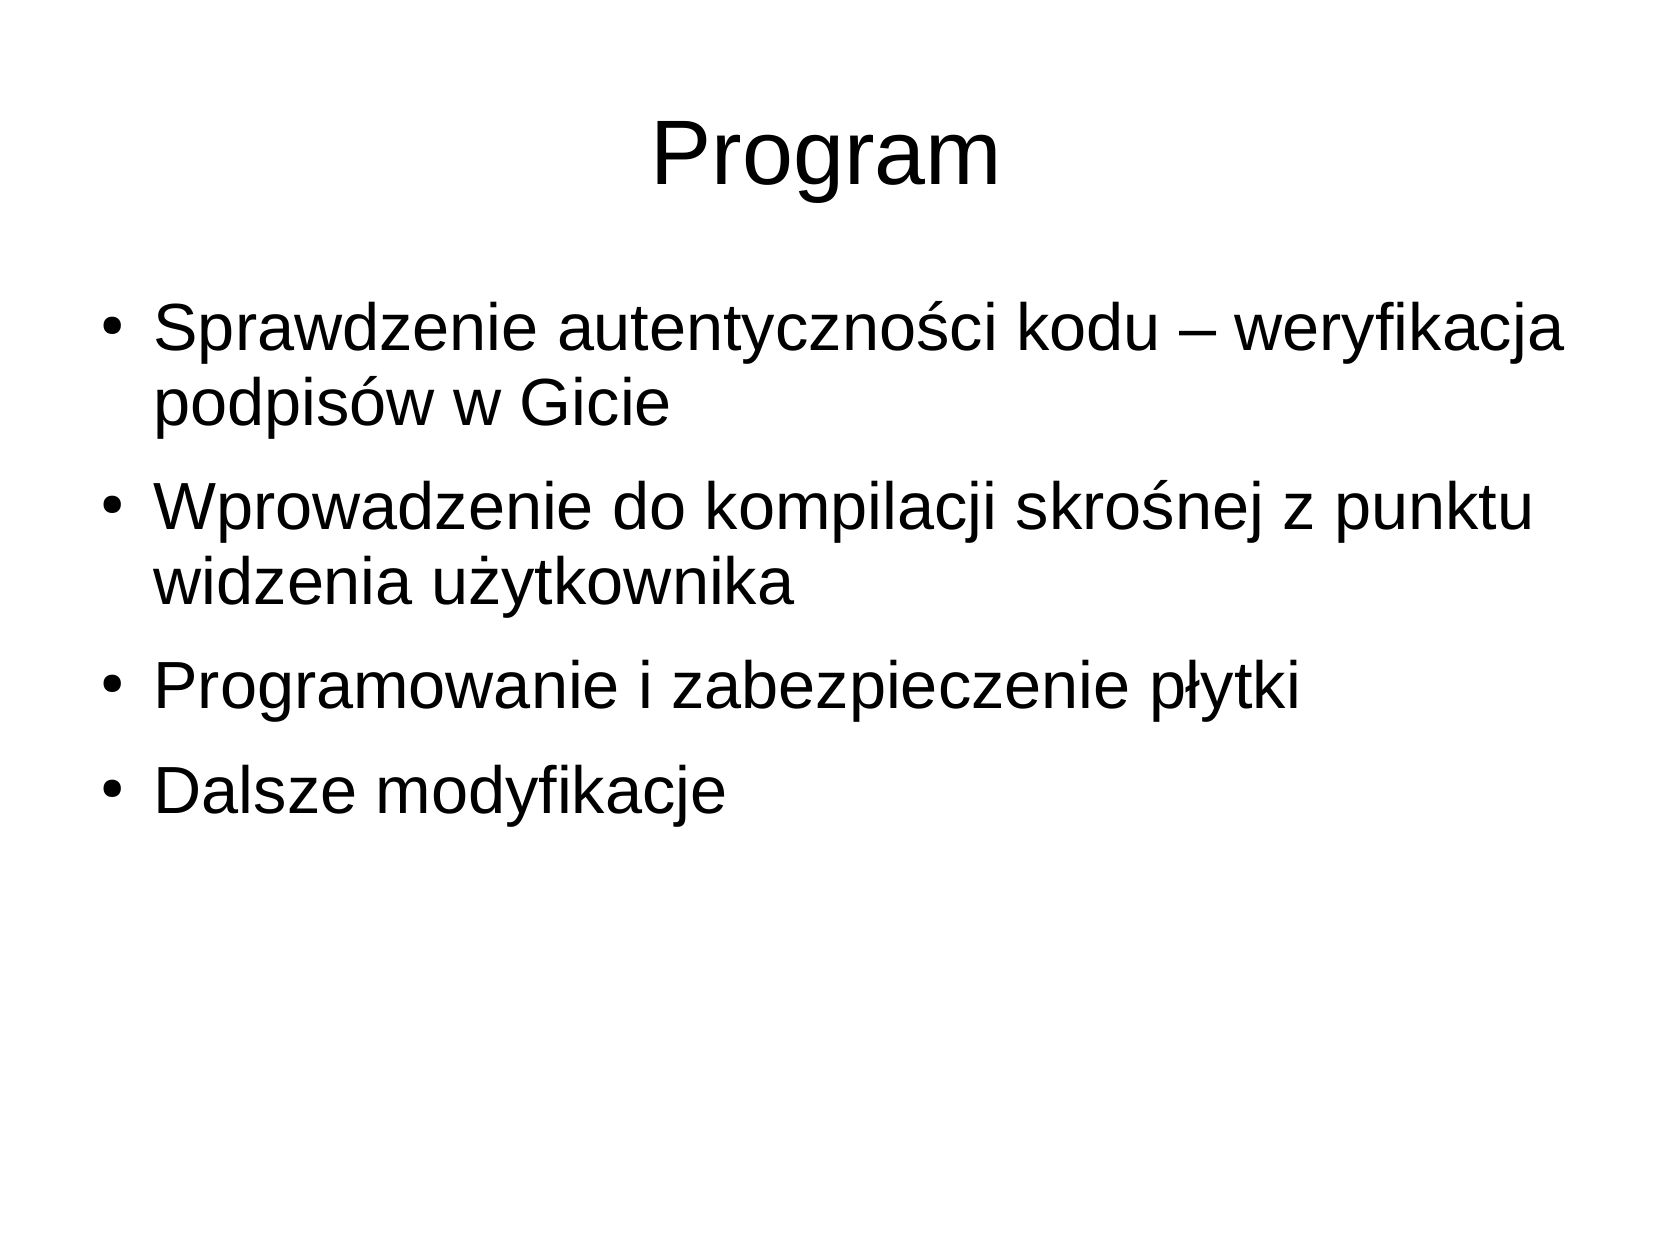

# Program
Sprawdzenie autentyczności kodu – weryfikacja podpisów w Gicie
Wprowadzenie do kompilacji skrośnej z punktu widzenia użytkownika
Programowanie i zabezpieczenie płytki
Dalsze modyfikacje